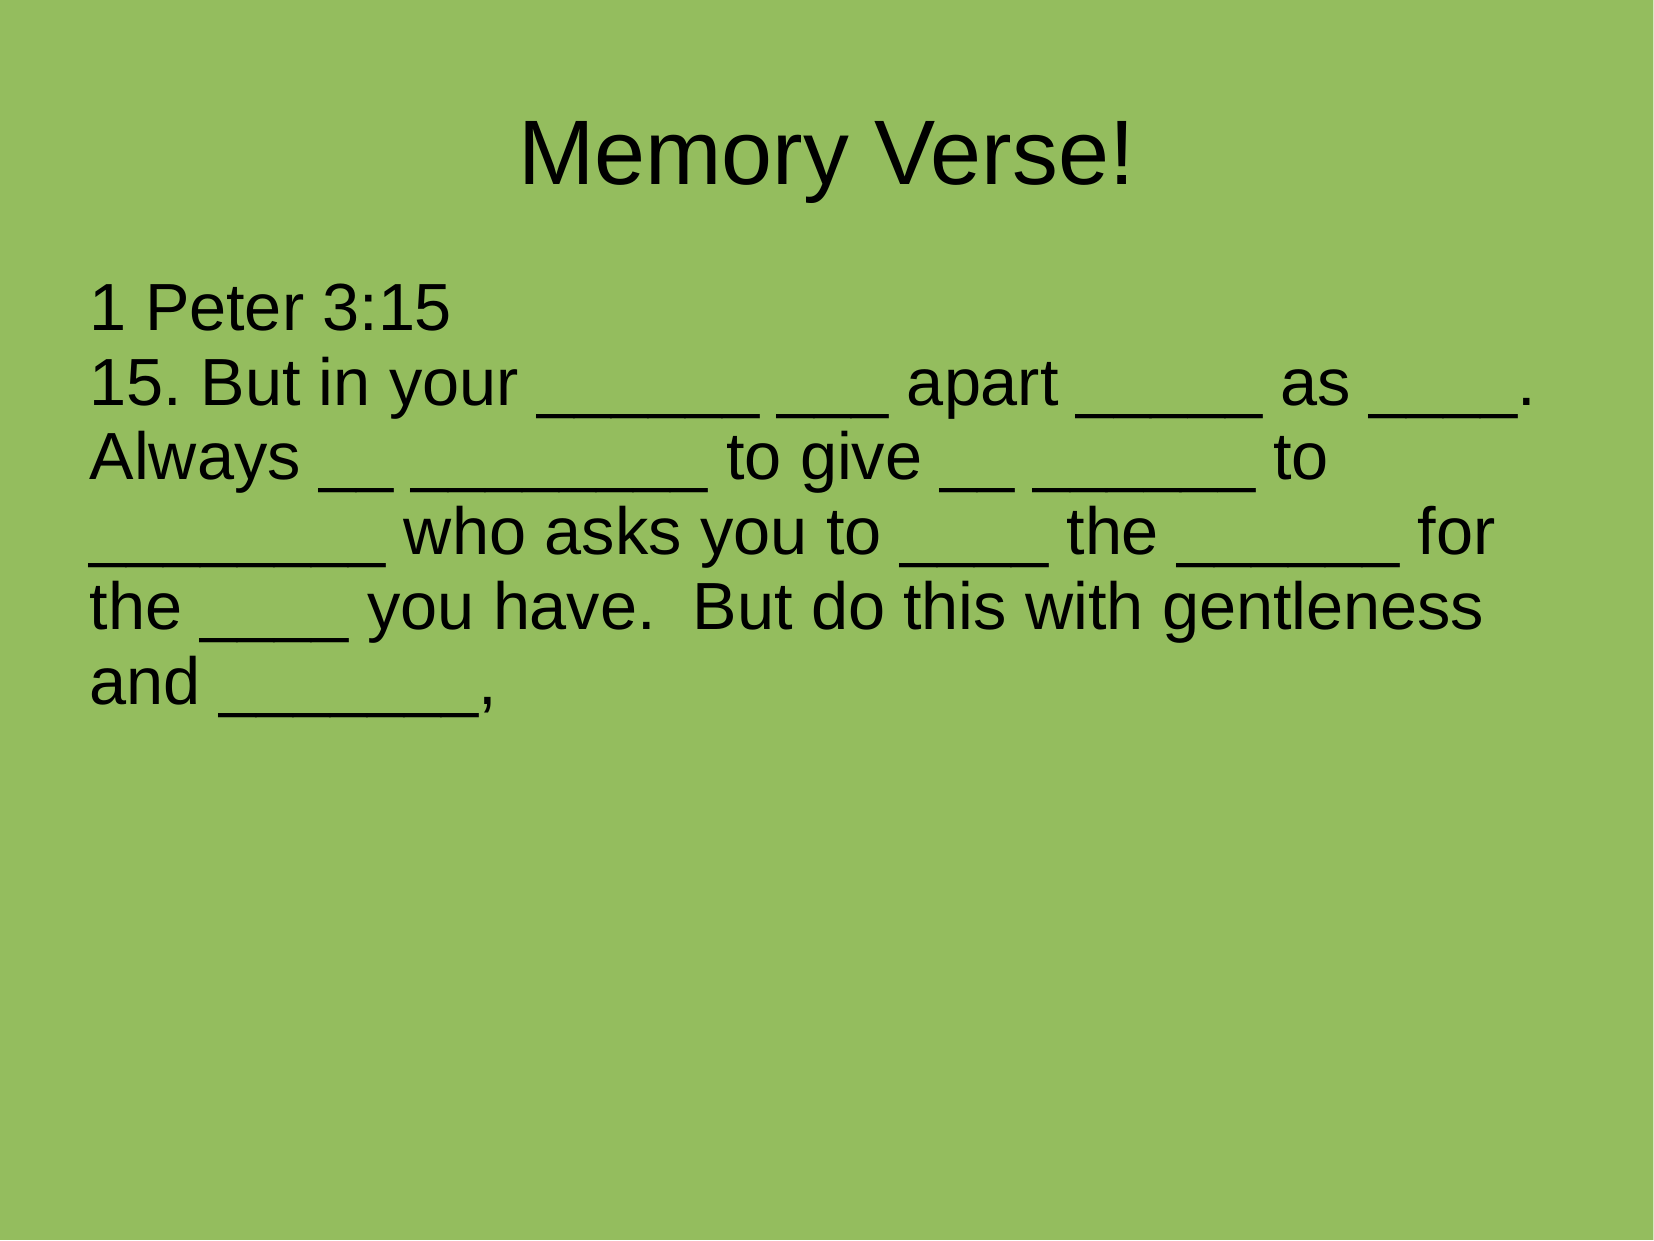

# Memory Verse!
1 Peter 3:15
15. But in your ______ ___ apart _____ as ____. Always __ ________ to give __ ______ to ________ who asks you to ____ the ______ for the ____ you have. But do this with gentleness and _______,